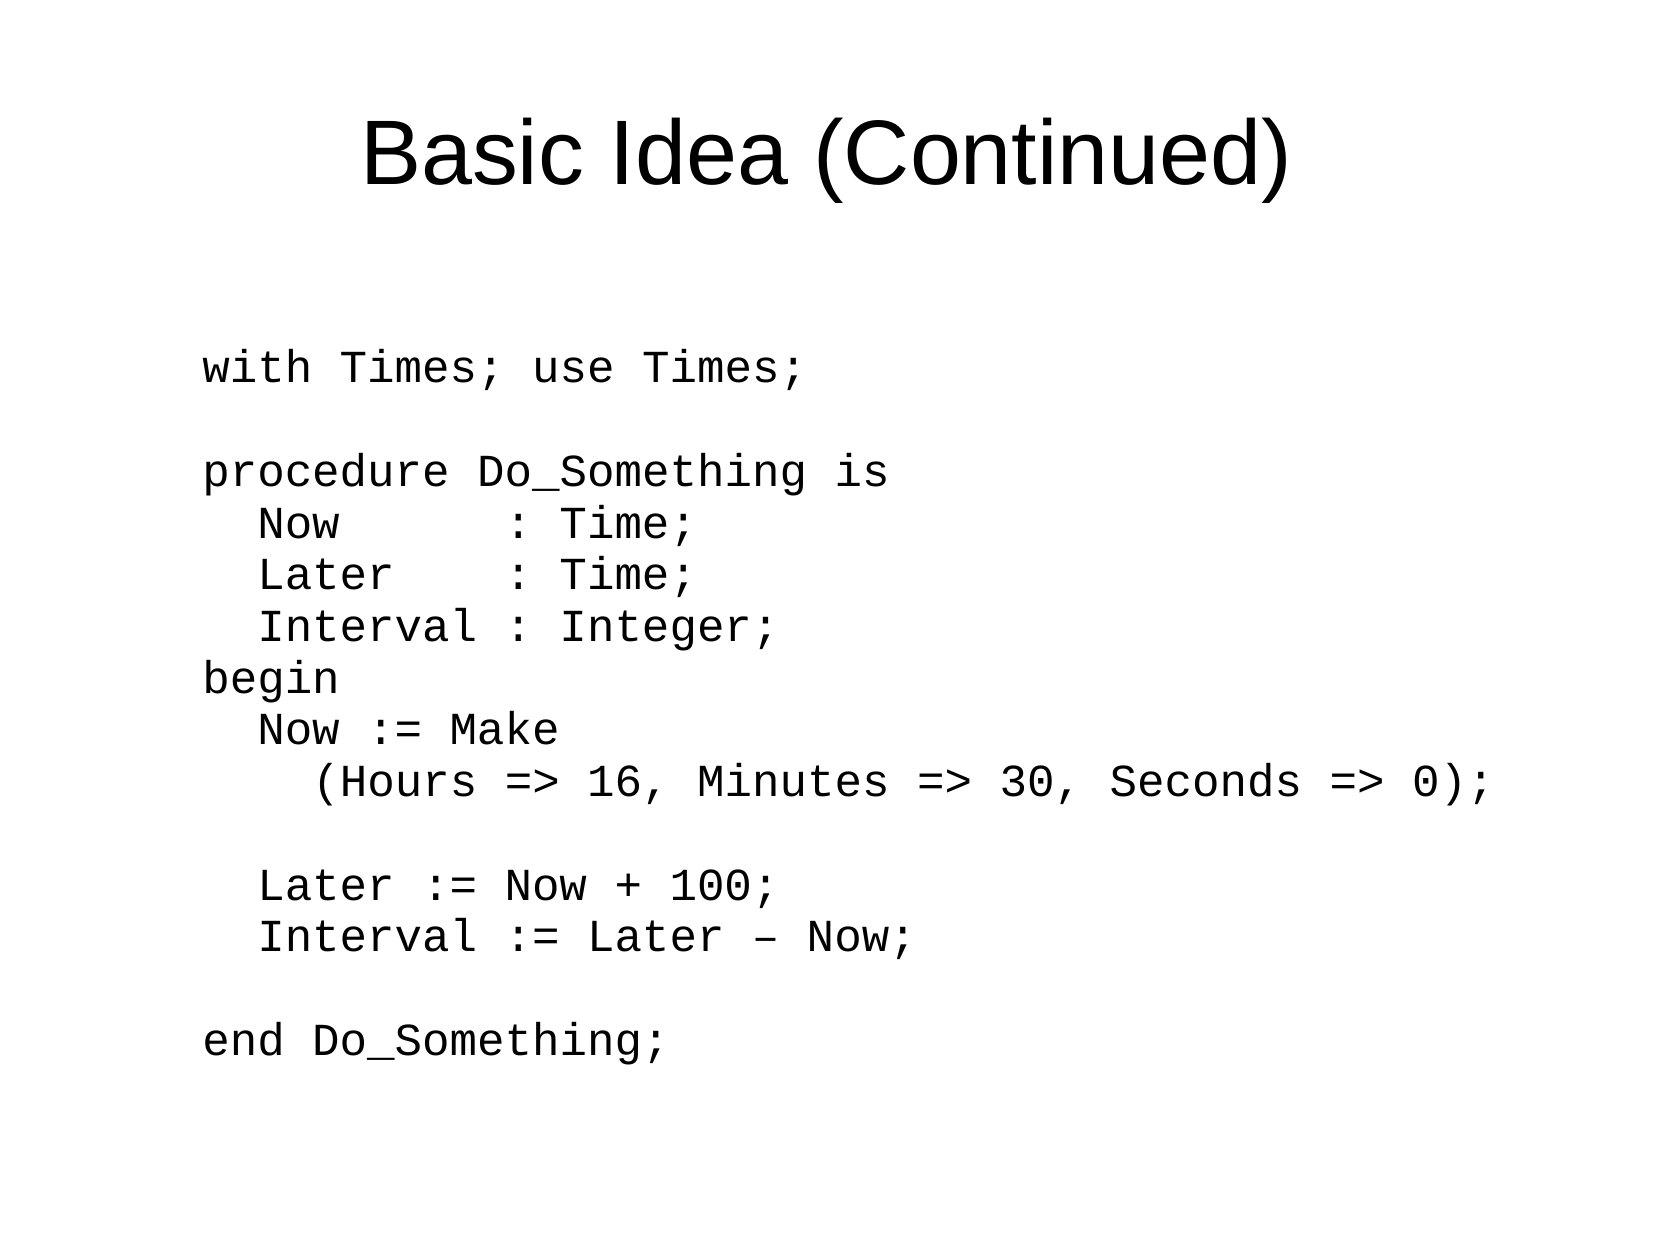

# Basic Idea (Continued)
with Times; use Times;
procedure Do_Something is
 Now : Time;
 Later : Time;
 Interval : Integer;
begin
 Now := Make
 (Hours => 16, Minutes => 30, Seconds => 0);
 Later := Now + 100;
 Interval := Later – Now;
end Do_Something;